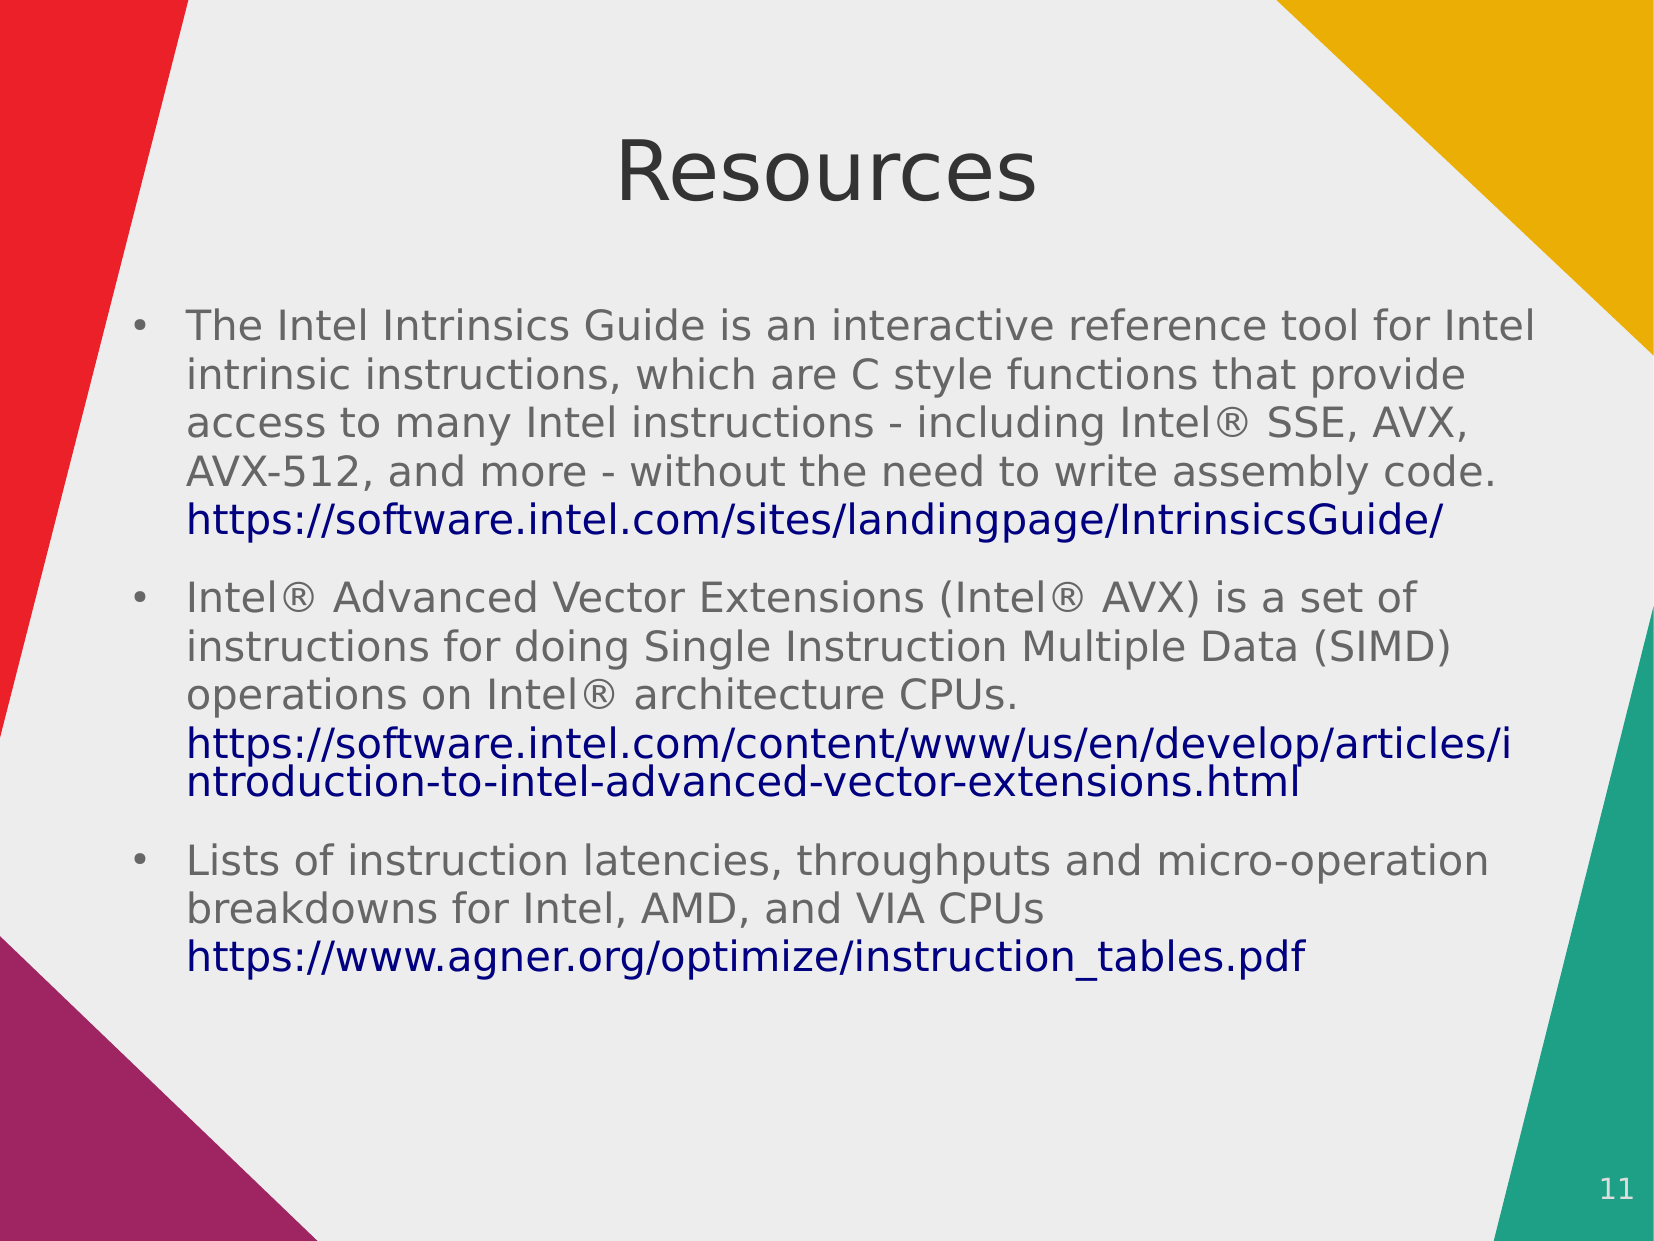

# Resources
The Intel Intrinsics Guide is an interactive reference tool for Intel intrinsic instructions, which are C style functions that provide access to many Intel instructions - including Intel® SSE, AVX, AVX-512, and more - without the need to write assembly code. https://software.intel.com/sites/landingpage/IntrinsicsGuide/
Intel® Advanced Vector Extensions (Intel® AVX) is a set of instructions for doing Single Instruction Multiple Data (SIMD) operations on Intel® architecture CPUs. https://software.intel.com/content/www/us/en/develop/articles/introduction-to-intel-advanced-vector-extensions.html
Lists of instruction latencies, throughputs and micro-operation breakdowns for Intel, AMD, and VIA CPUshttps://www.agner.org/optimize/instruction_tables.pdf
11